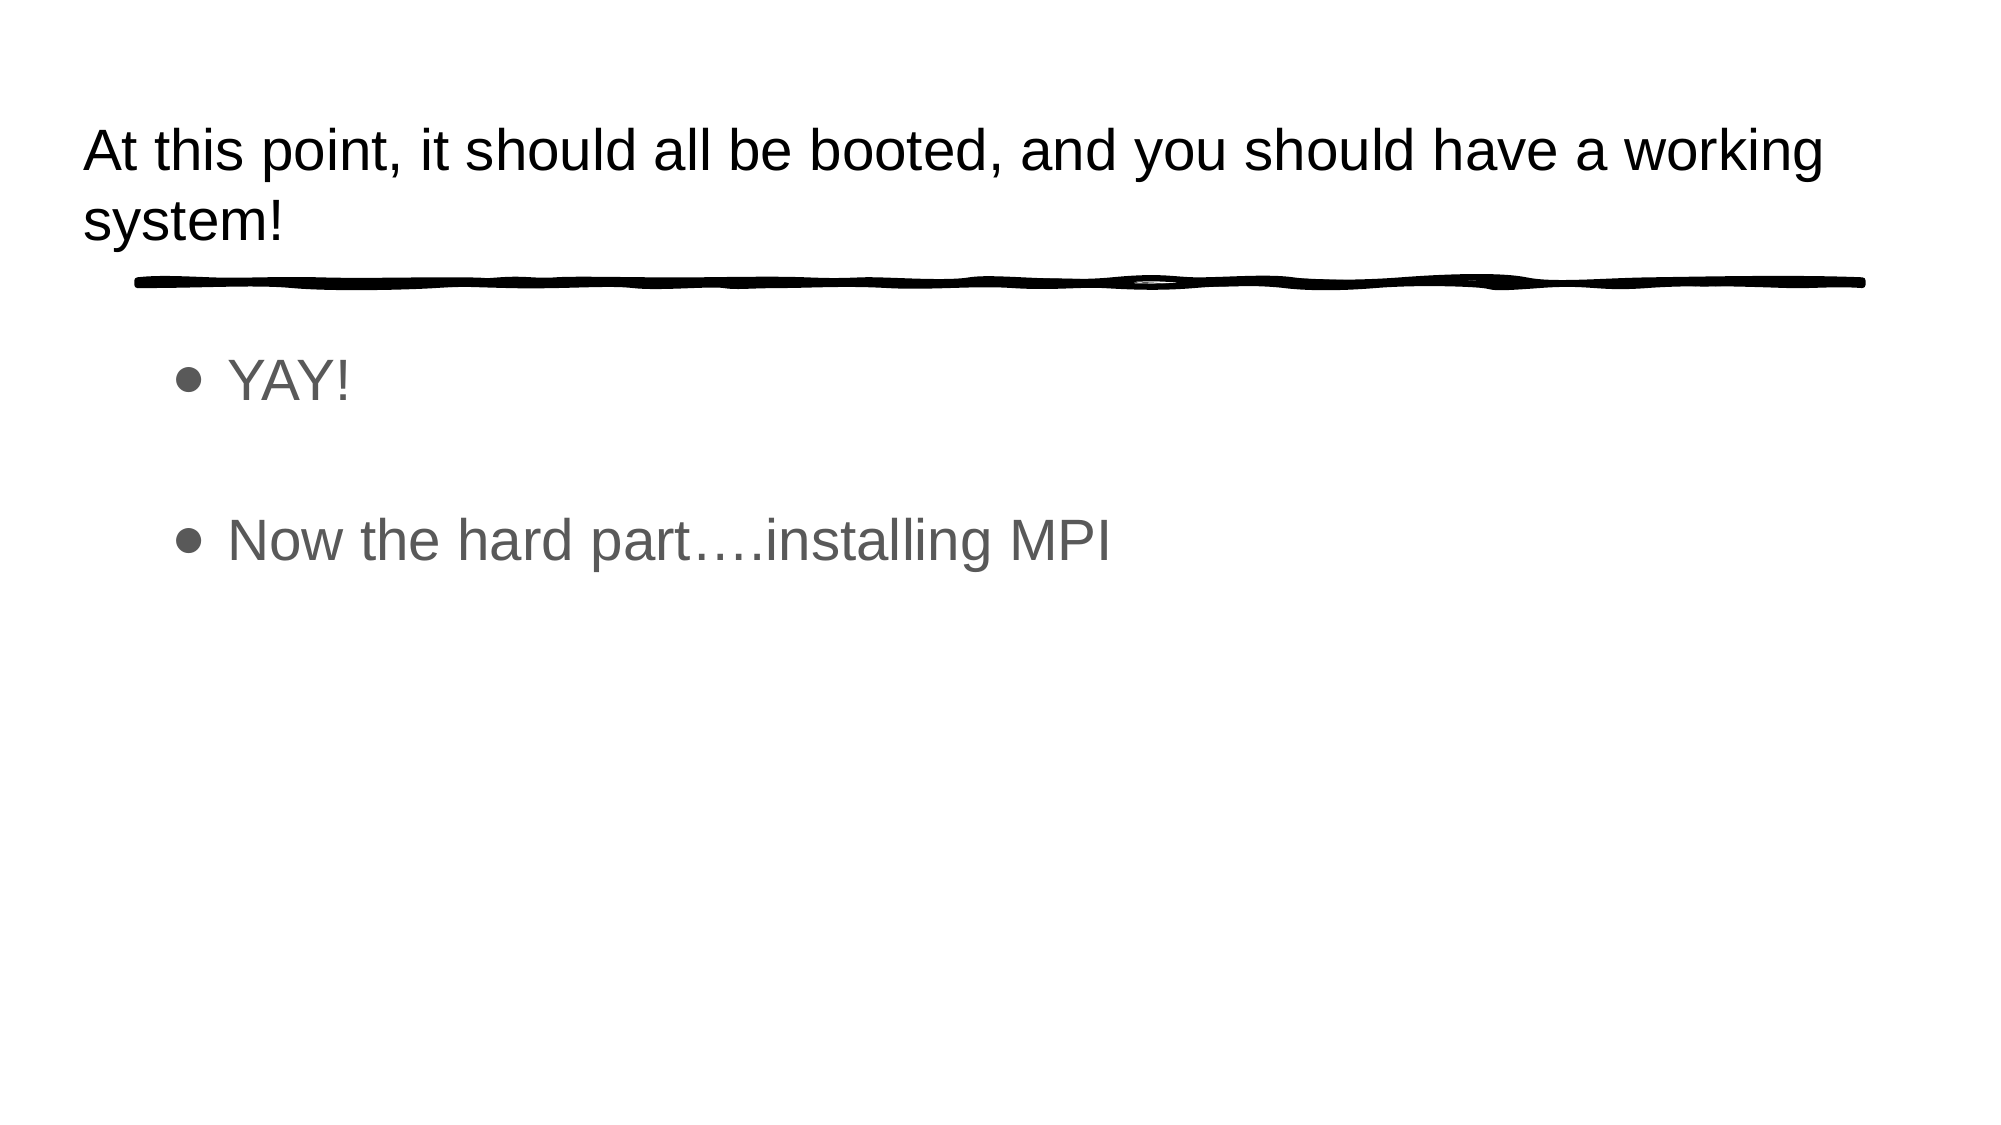

# At this point, it should all be booted, and you should have a working system!
YAY!
Now the hard part….installing MPI